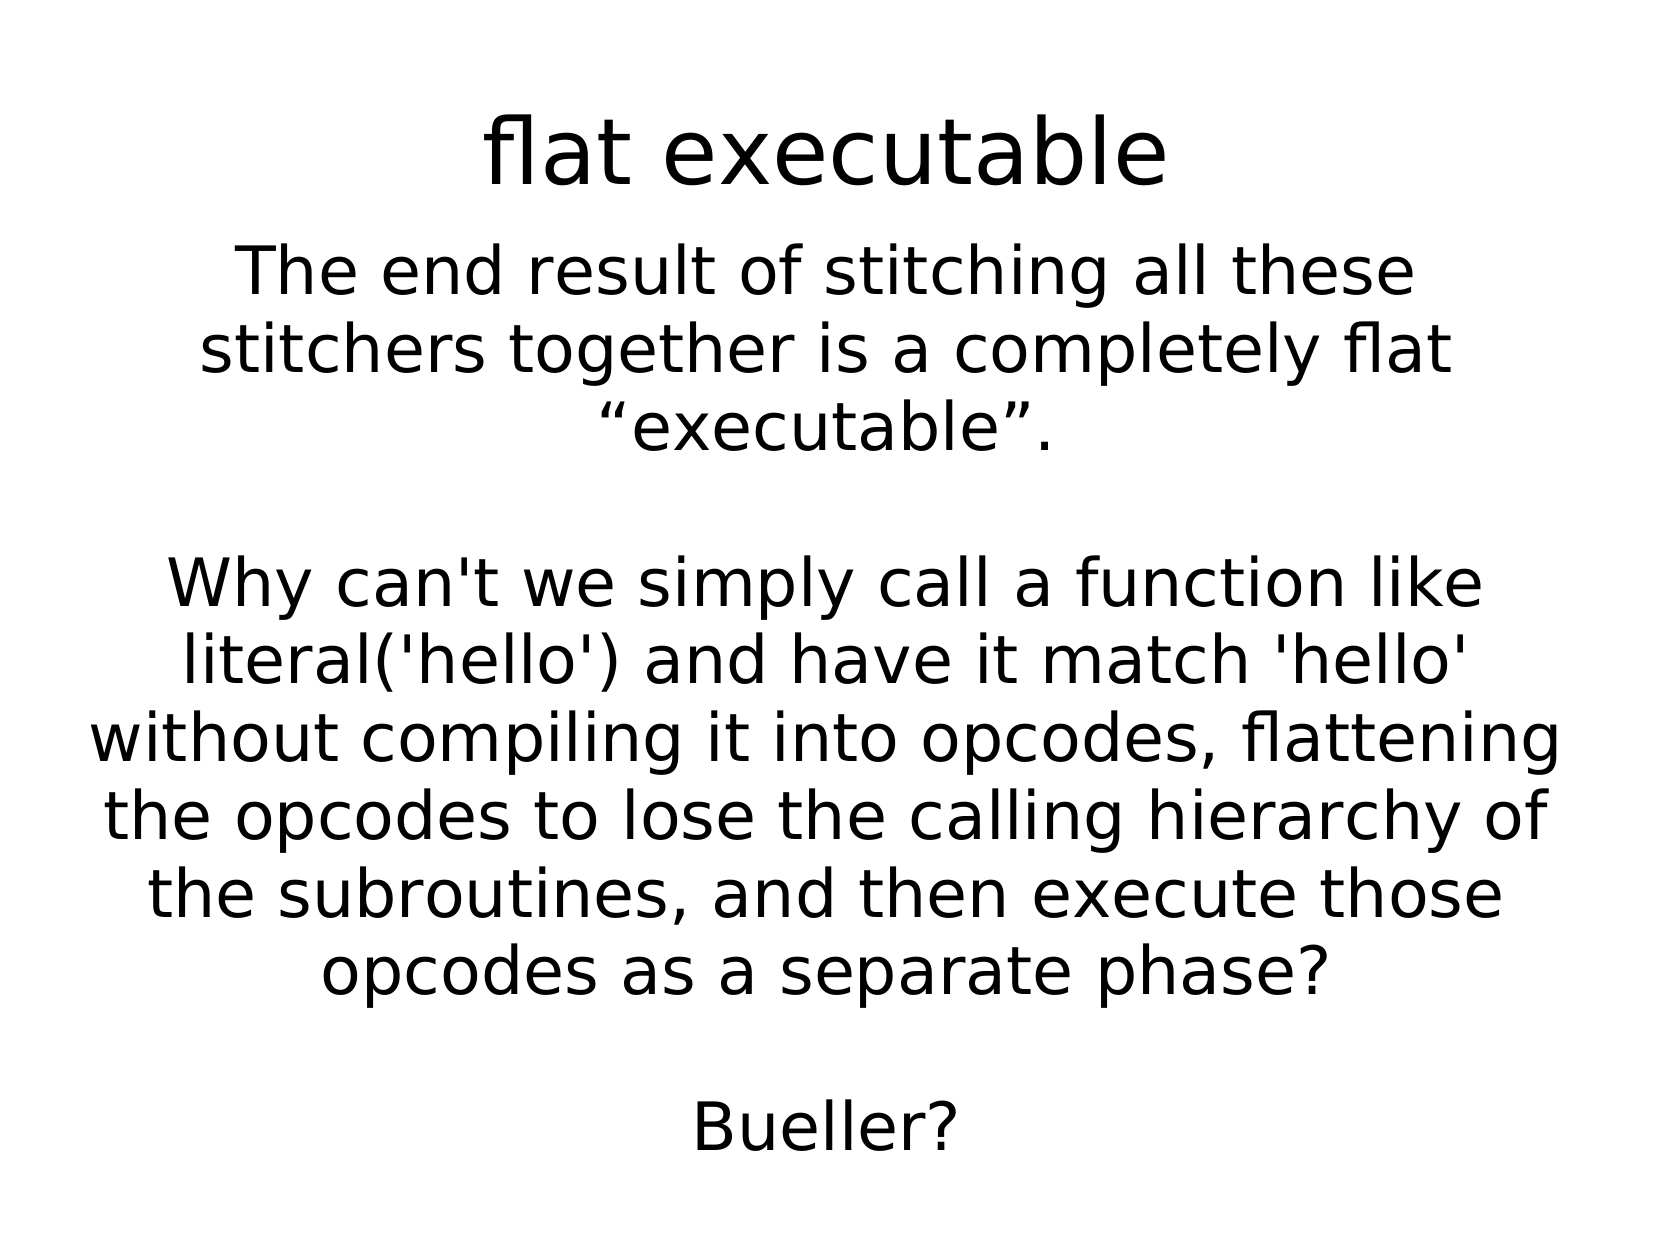

# flat executable
The end result of stitching all these stitchers together is a completely flat “executable”.
Why can't we simply call a function like literal('hello') and have it match 'hello' without compiling it into opcodes, flattening the opcodes to lose the calling hierarchy of the subroutines, and then execute those opcodes as a separate phase?
Bueller?